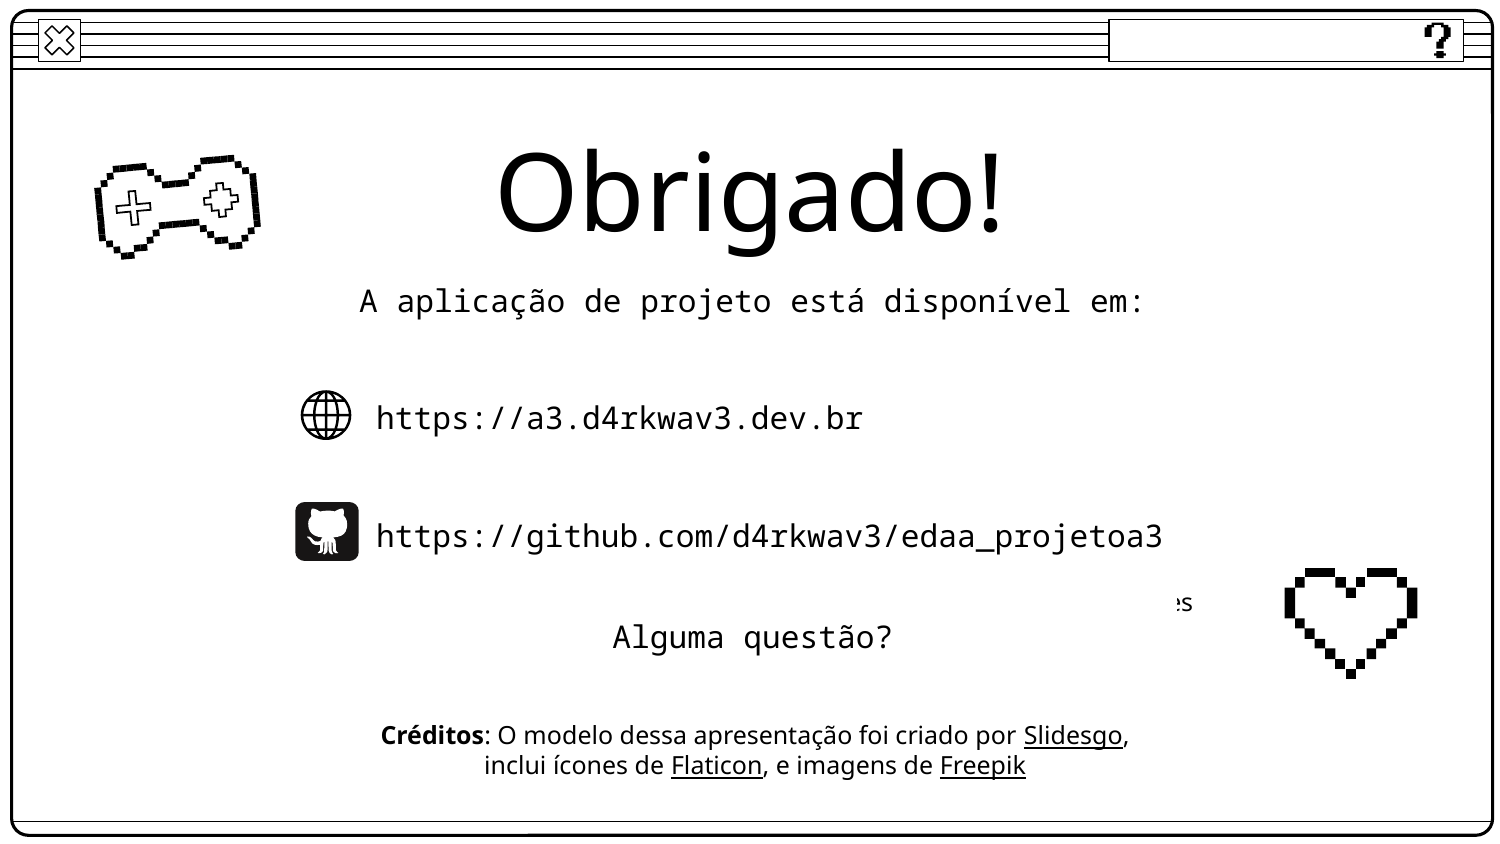

# Obrigado!
A aplicação de projeto está disponível em:
Alguma questão?
https://a3.d4rkwav3.dev.br
https://github.com/d4rkwav3/edaa_projetoa3
Créditos: O modelo dessa apresentação foi criado por Slidesgo, inclui ícones de Flaticon, e imagens de Freepik